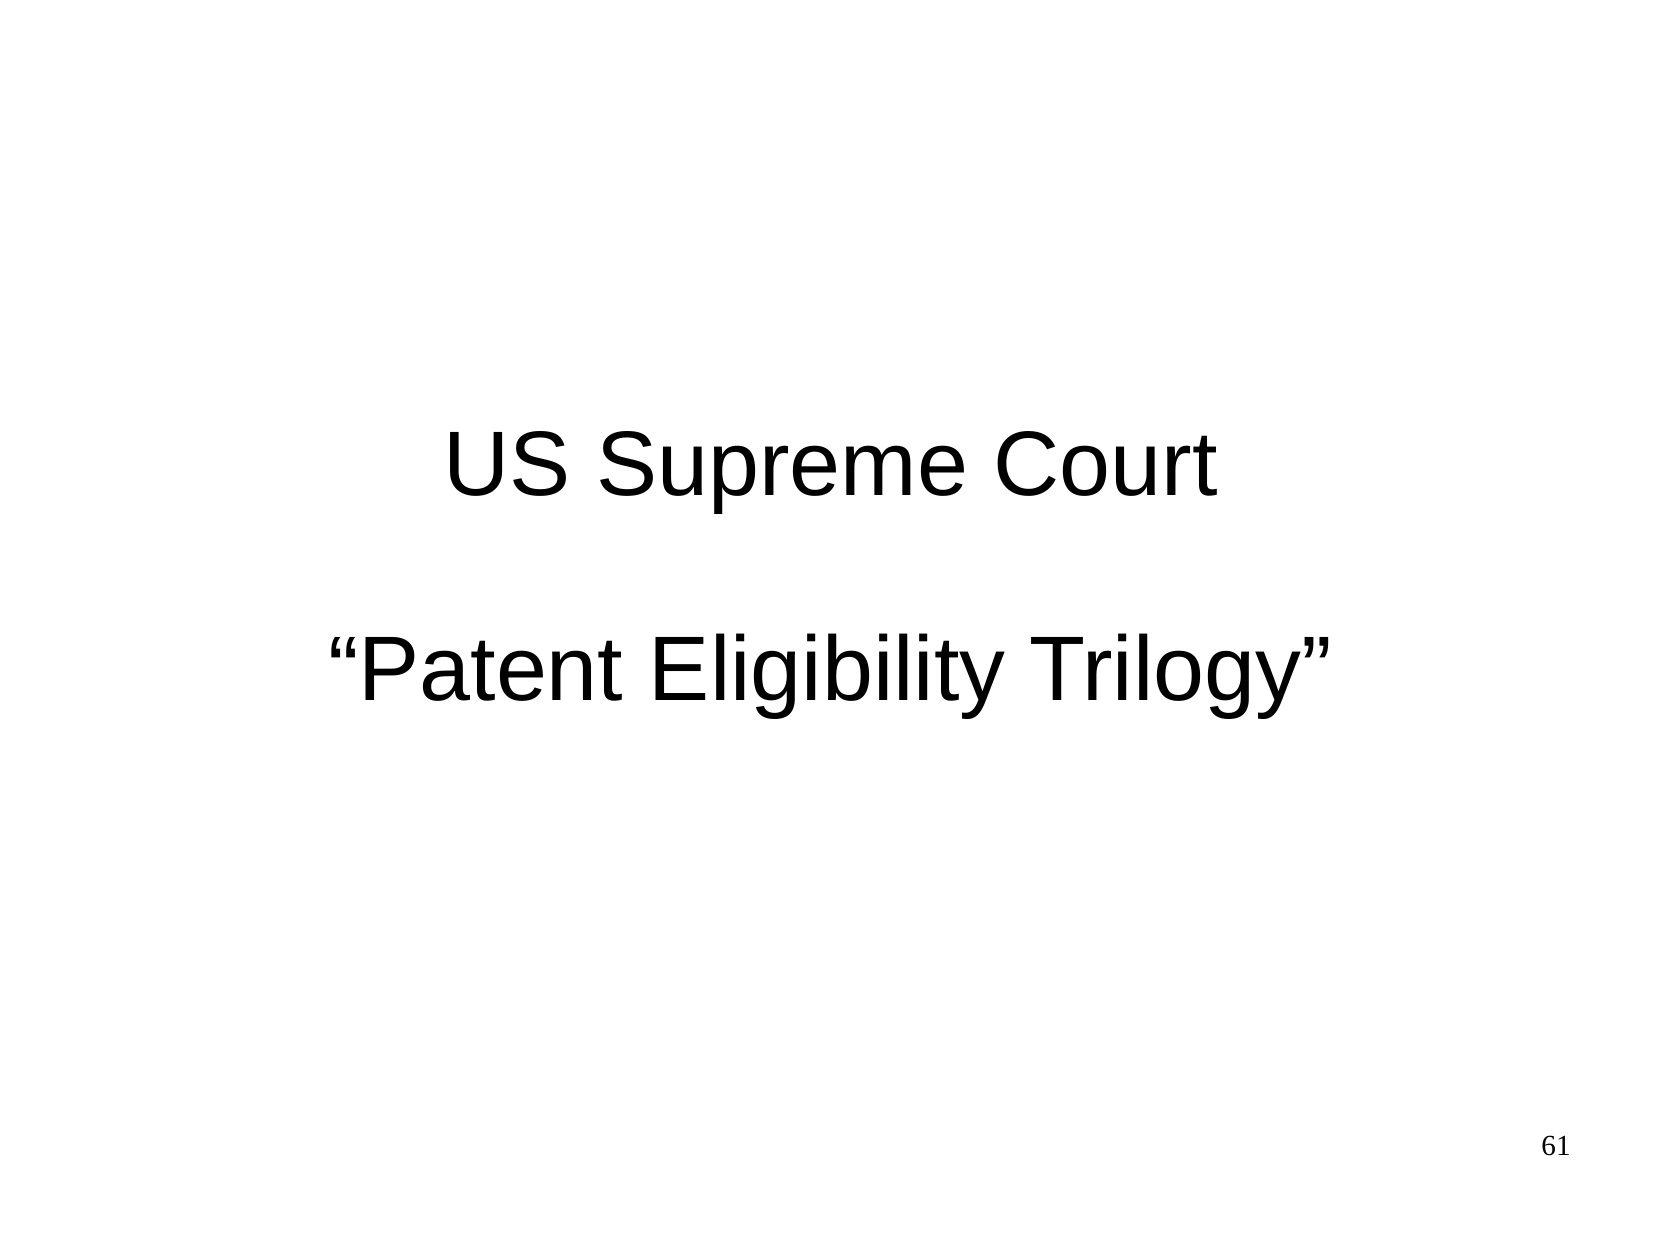

# US Supreme Court “Patent Eligibility Trilogy”
61